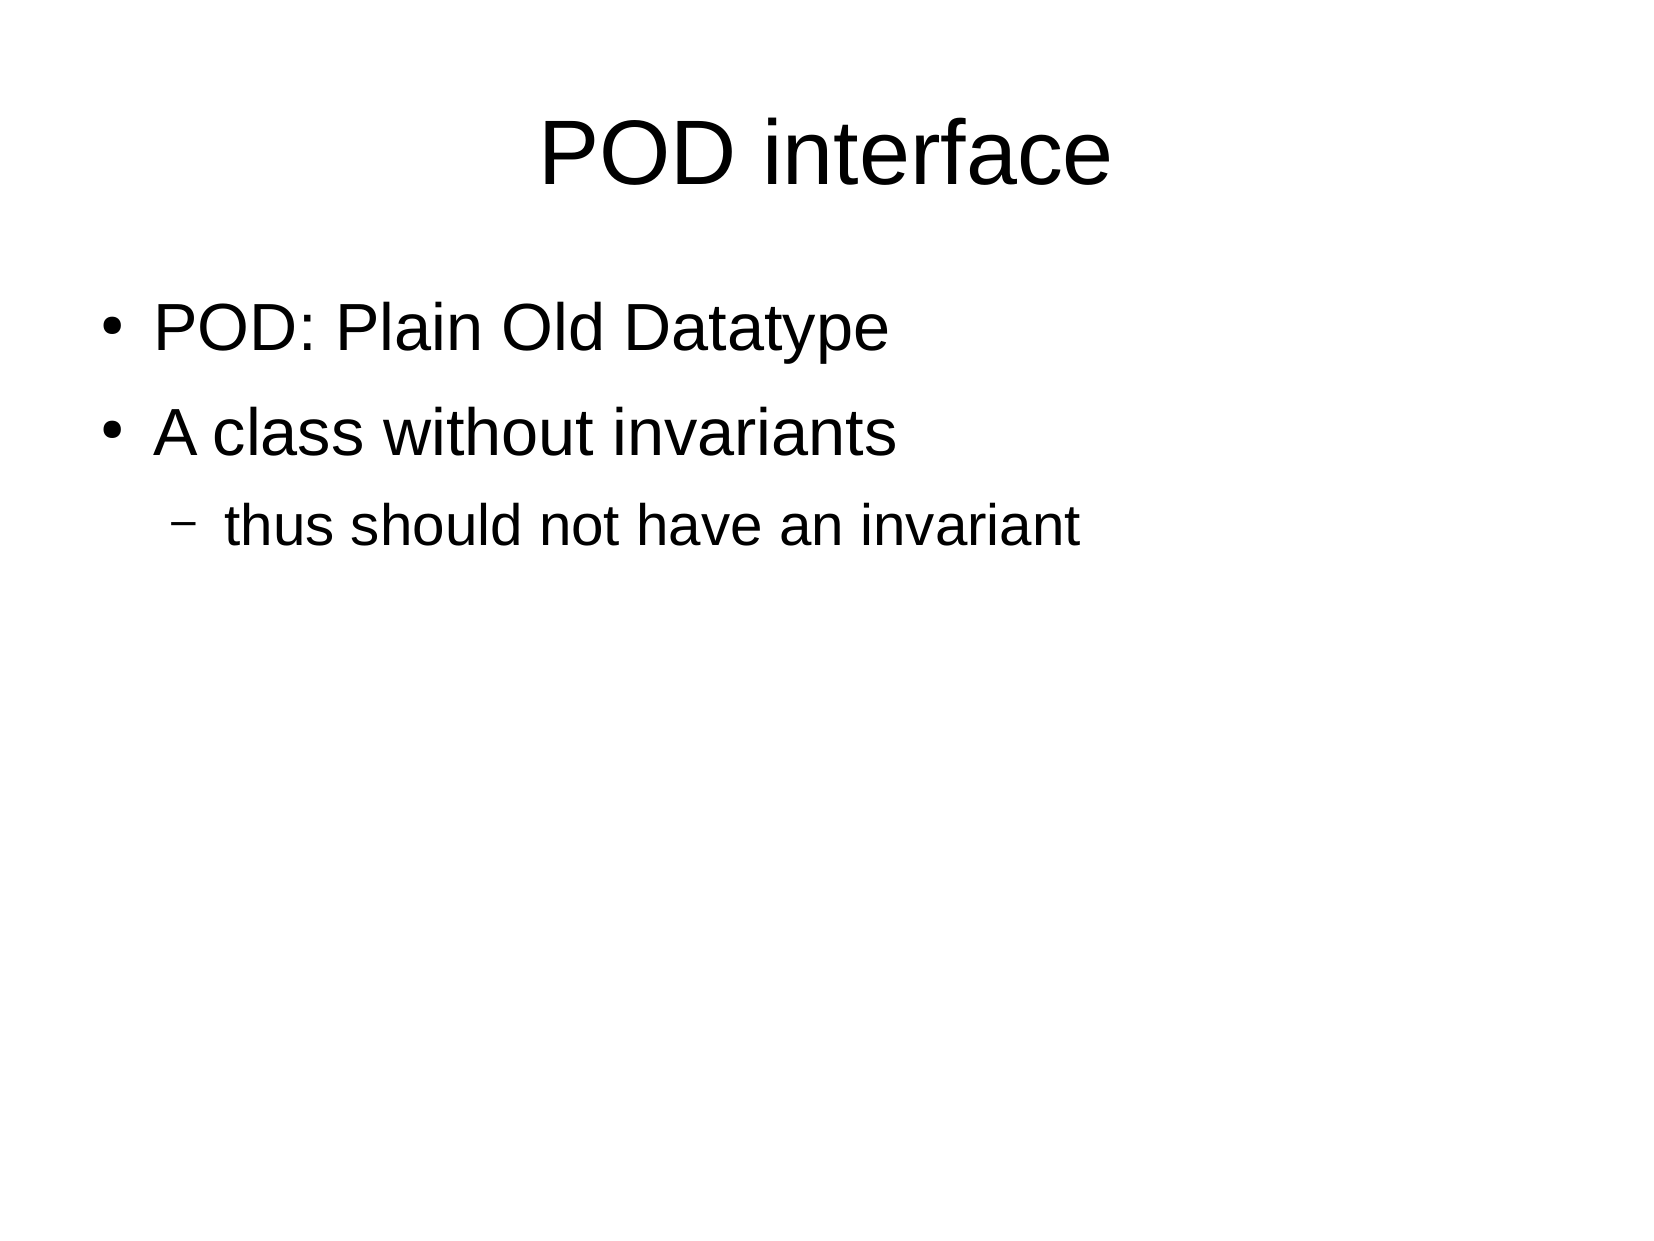

# POD interface
POD: Plain Old Datatype
A class without invariants
thus should not have an invariant